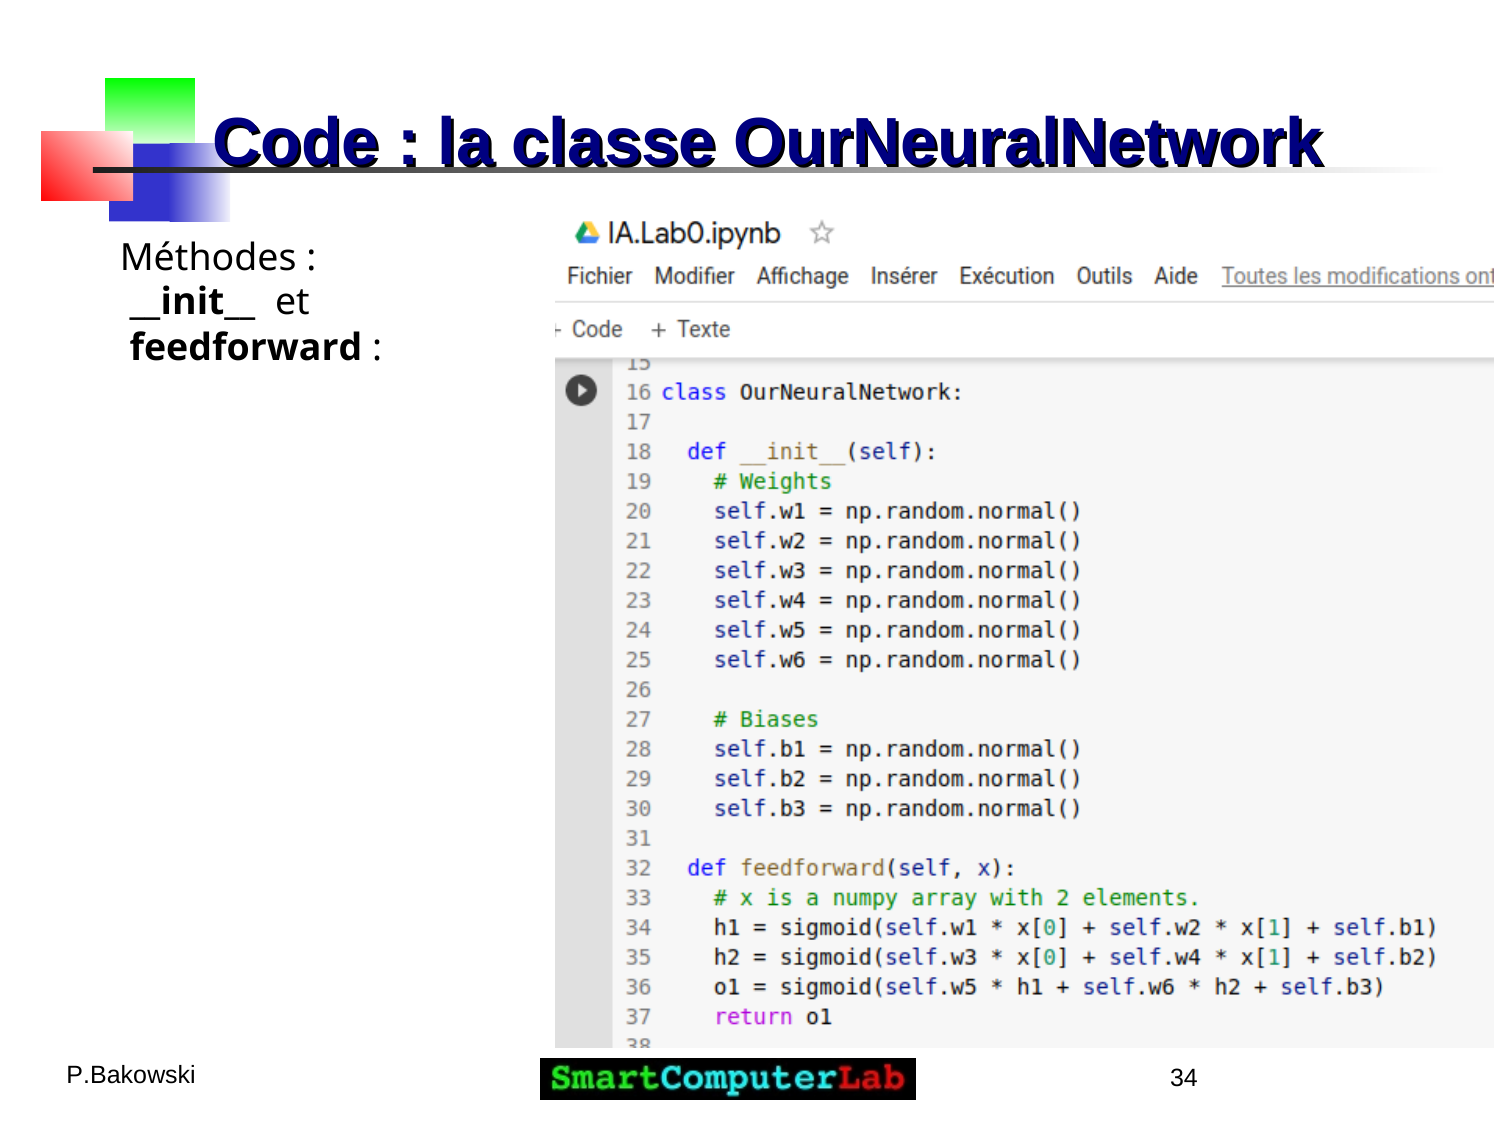

# Code : la classe OurNeuralNetwork
Méthodes :
 __init__ et
 feedforward :
34